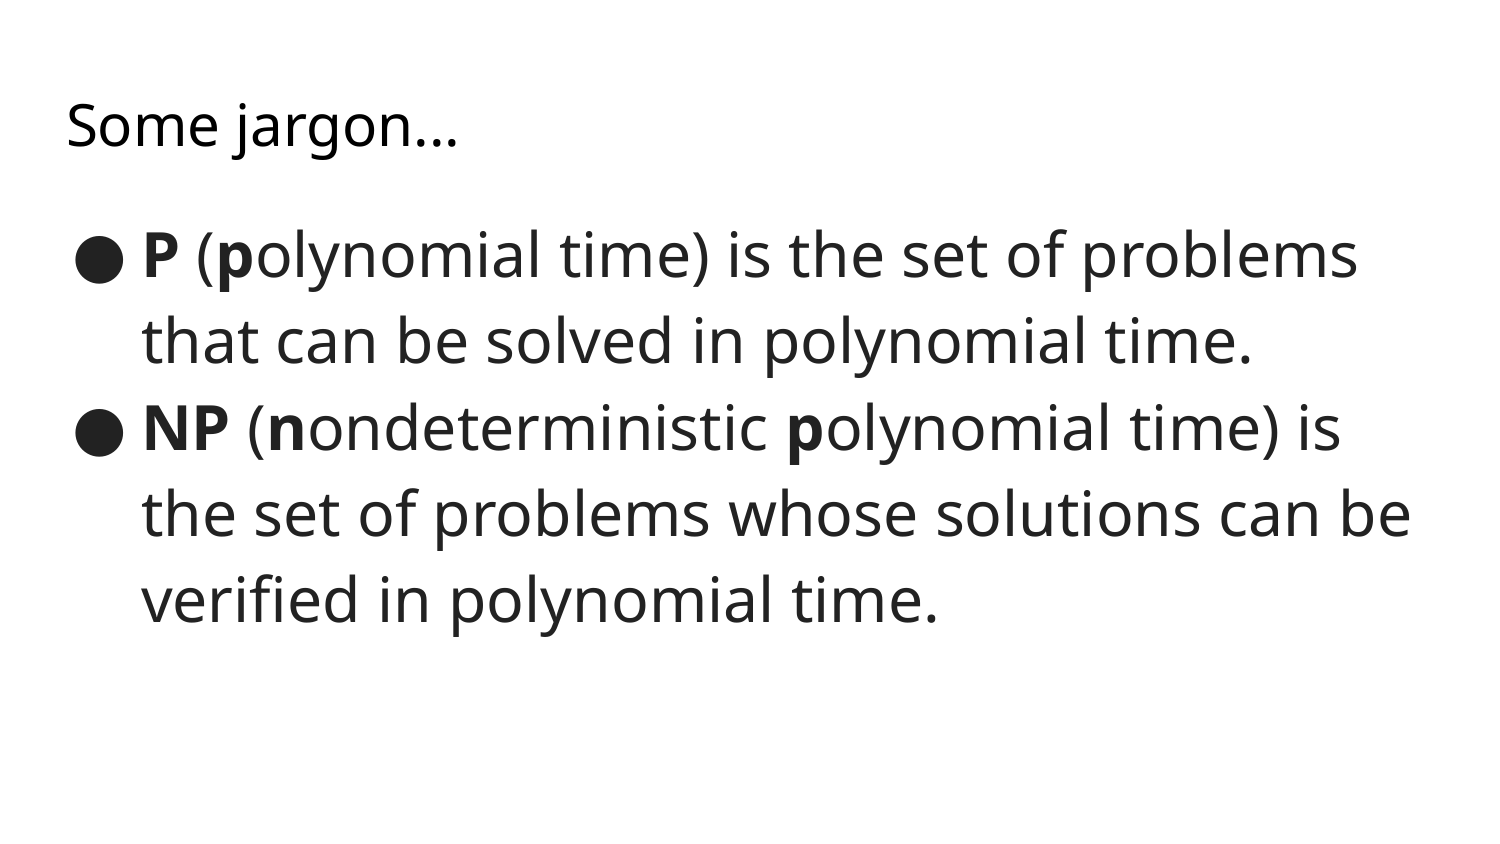

# Some jargon...
P (polynomial time) is the set of problems that can be solved in polynomial time.
NP (nondeterministic polynomial time) is the set of problems whose solutions can be verified in polynomial time.